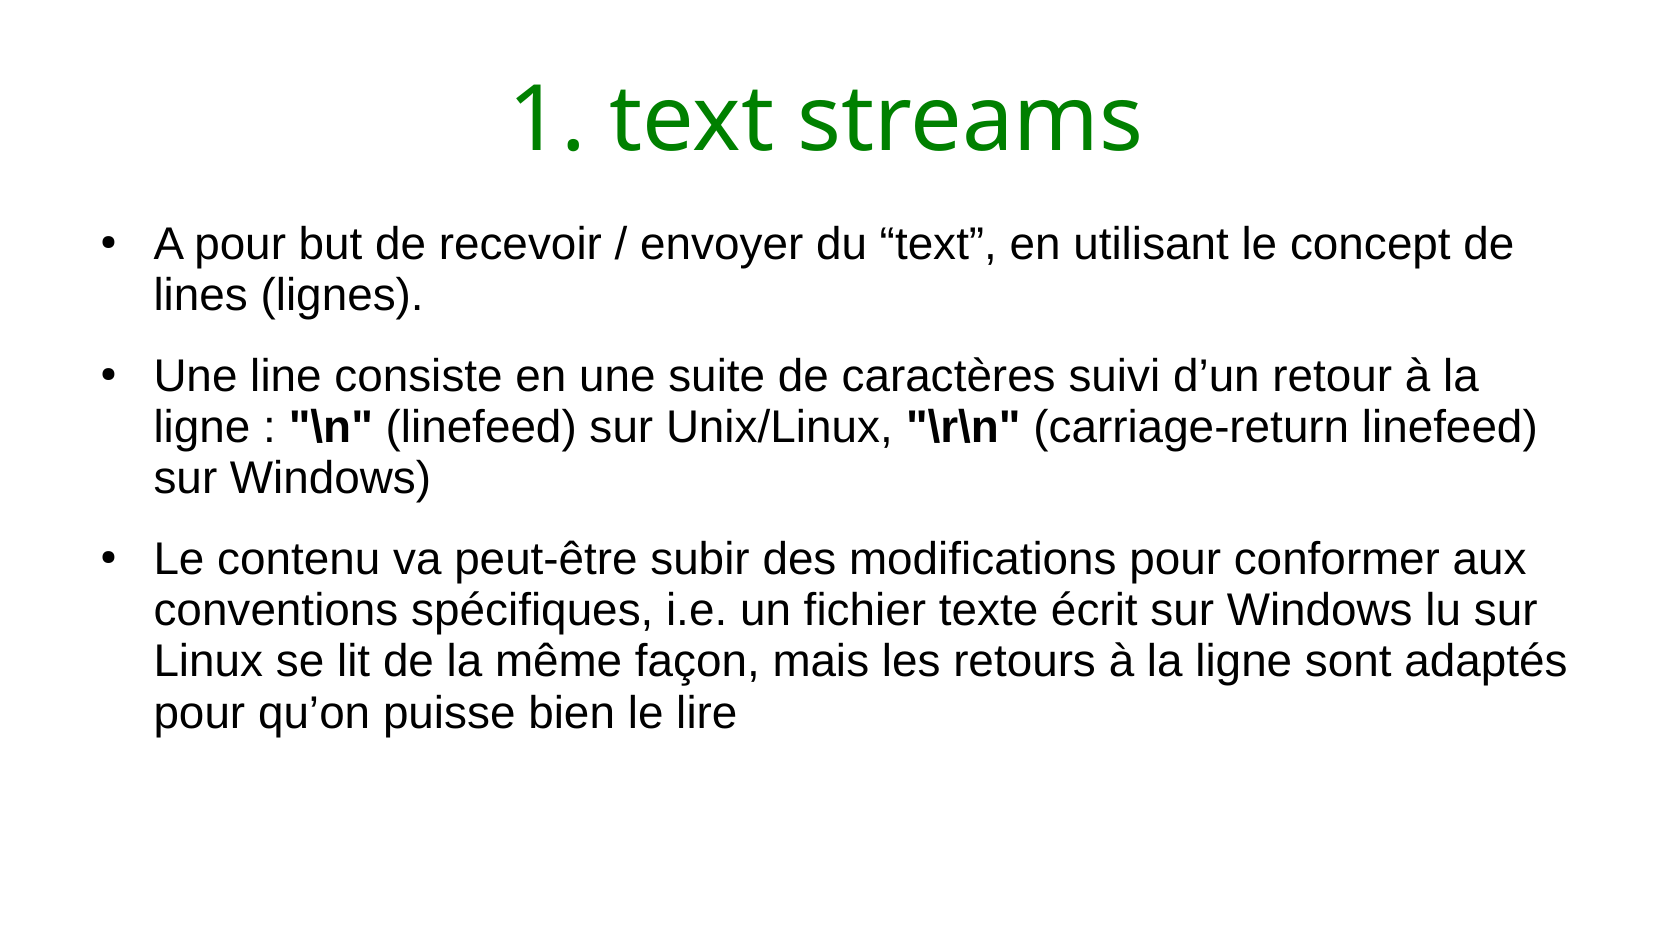

# 1. text streams
A pour but de recevoir / envoyer du “text”, en utilisant le concept de lines (lignes).
Une line consiste en une suite de caractères suivi d’un retour à la ligne : "\n" (linefeed) sur Unix/Linux, "\r\n" (carriage-return linefeed) sur Windows)
Le contenu va peut-être subir des modifications pour conformer aux conventions spécifiques, i.e. un fichier texte écrit sur Windows lu sur Linux se lit de la même façon, mais les retours à la ligne sont adaptés pour qu’on puisse bien le lire